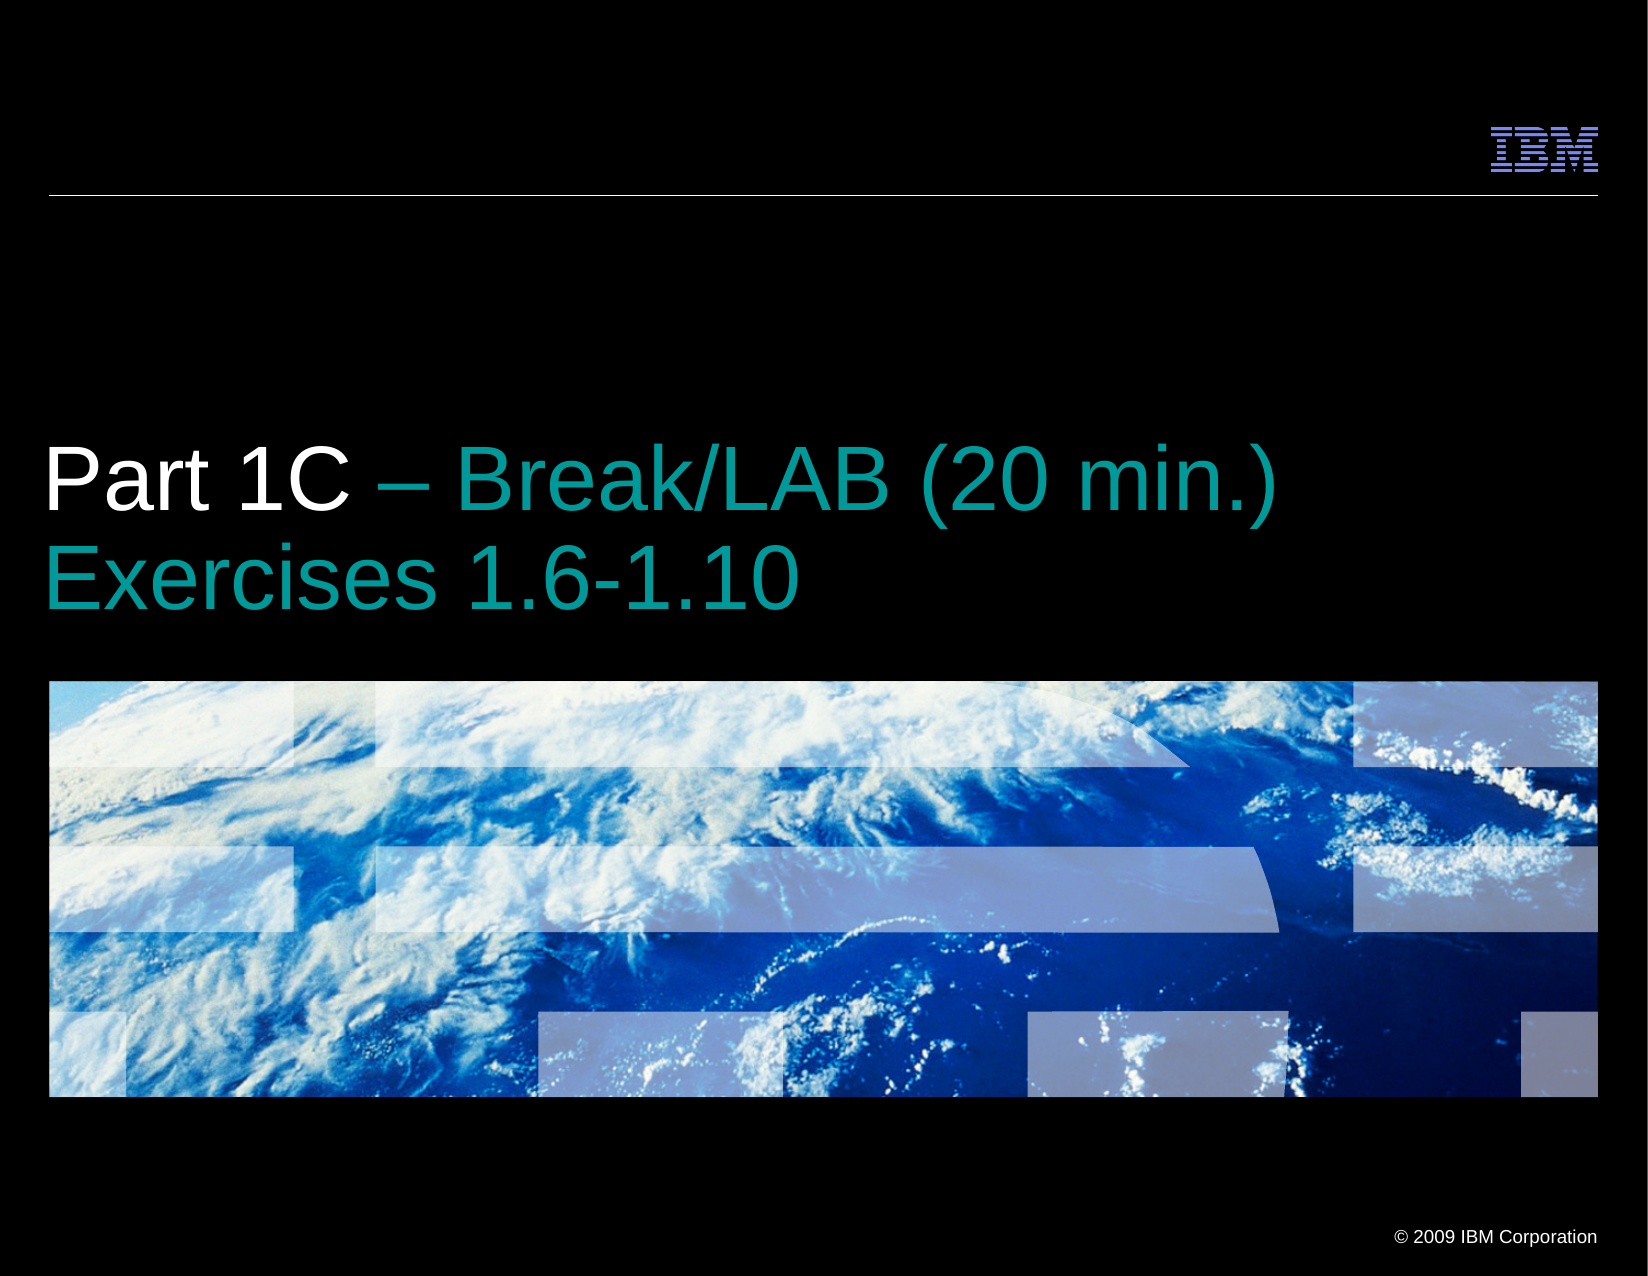

# Part 1C – Break/LAB (20 min.) Exercises 1.6-1.10